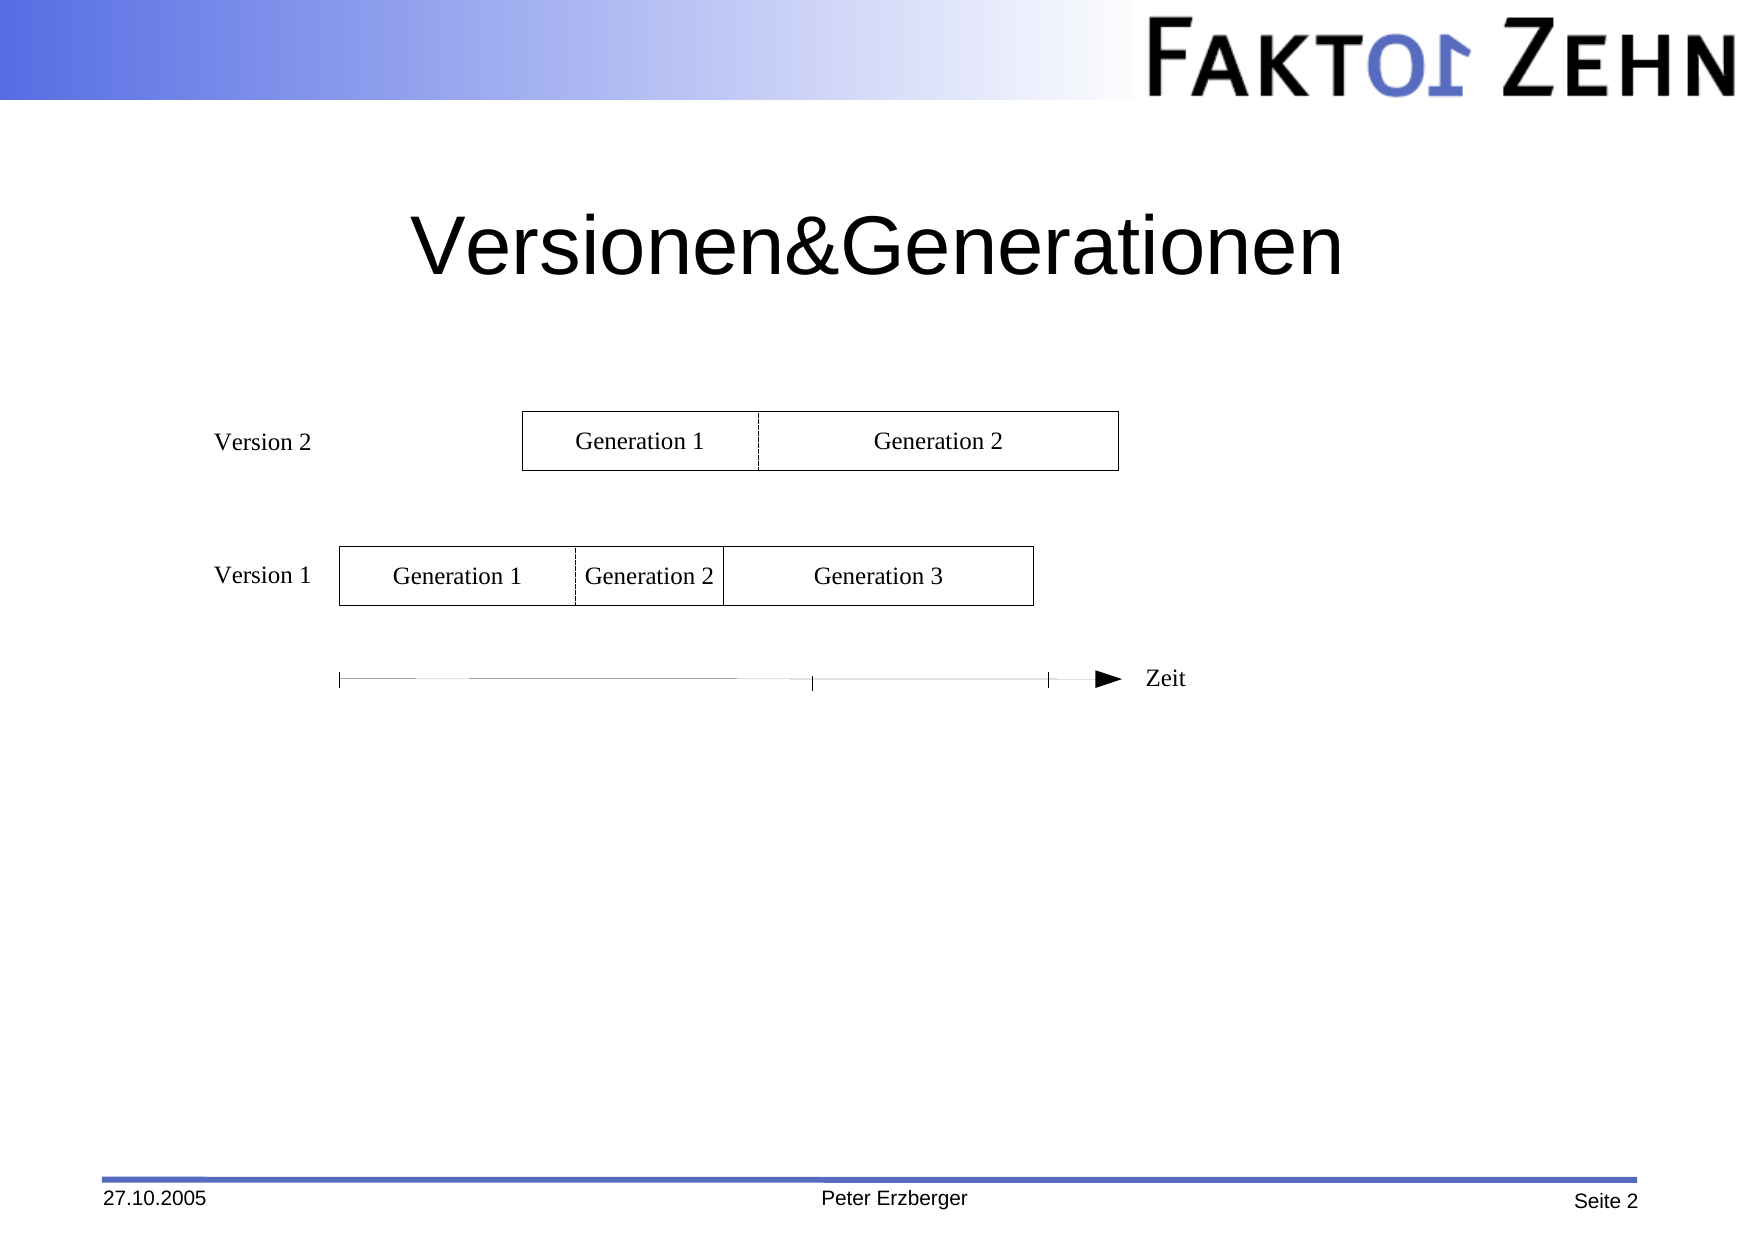

# Versionen&Generationen
Generation 1
Generation 2
Version 2
Generation 1
Generation 2
Generation 3
Version 1
Zeit